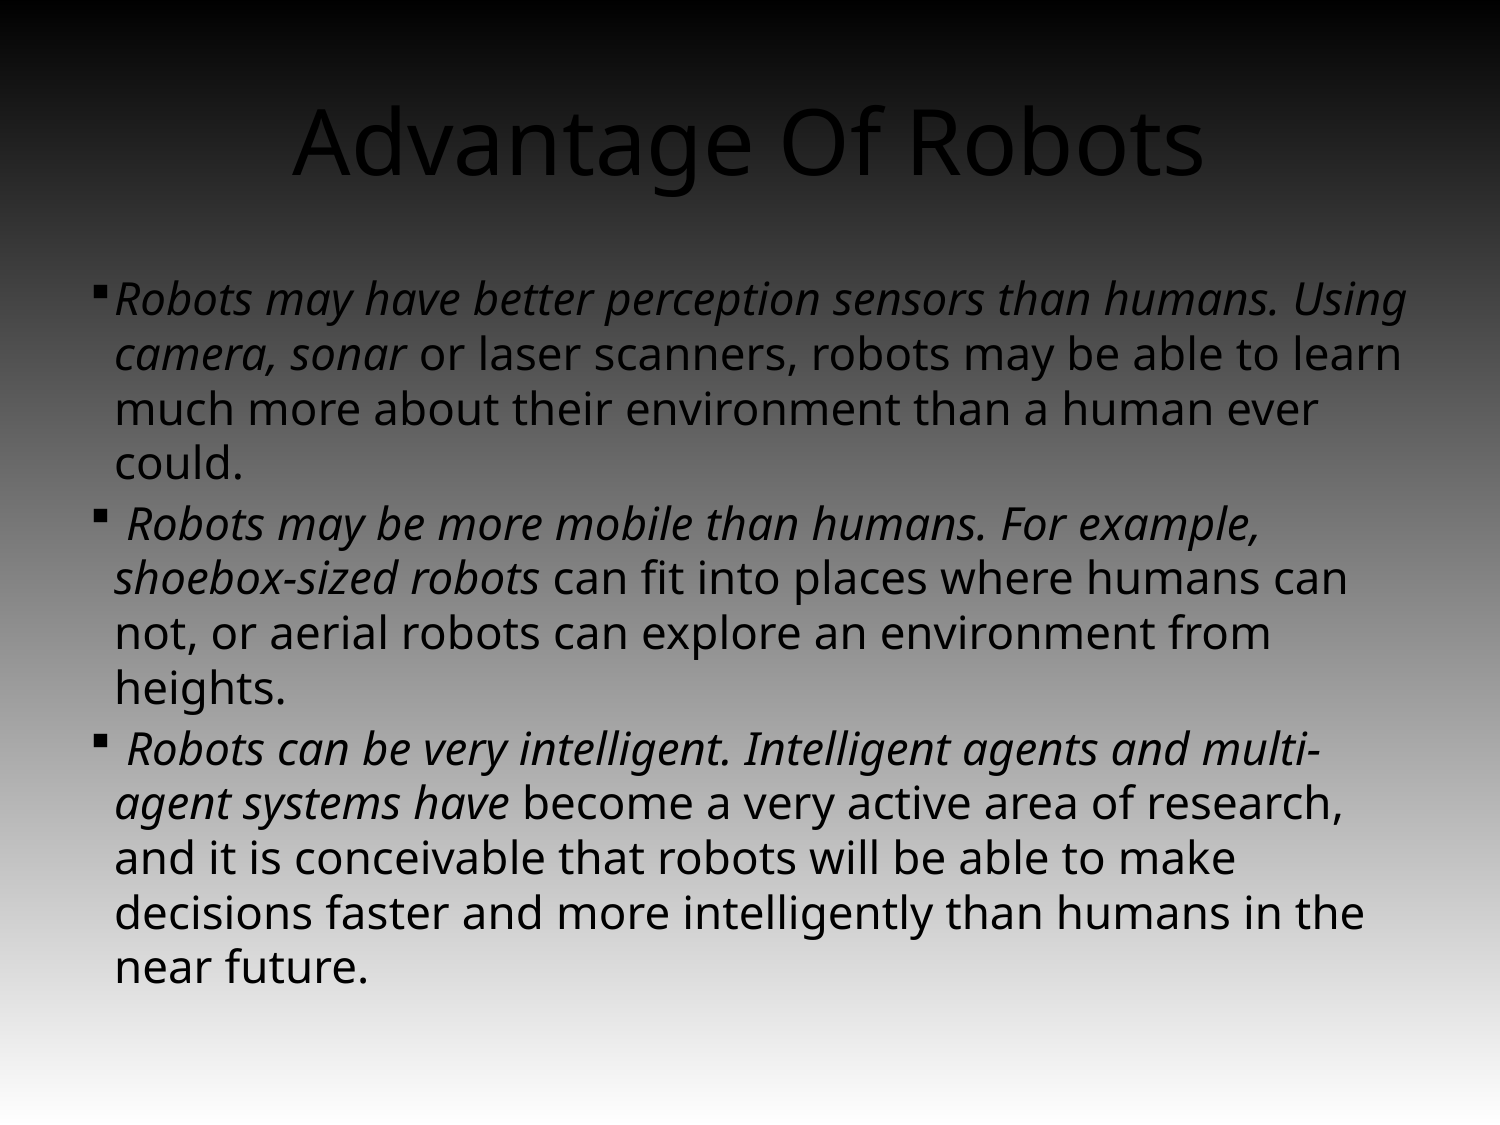

# Advantage Of Robots
Robots may have better perception sensors than humans. Using camera, sonar or laser scanners, robots may be able to learn much more about their environment than a human ever could.
 Robots may be more mobile than humans. For example, shoebox-sized robots can fit into places where humans can not, or aerial robots can explore an environment from heights.
 Robots can be very intelligent. Intelligent agents and multi-agent systems have become a very active area of research, and it is conceivable that robots will be able to make decisions faster and more intelligently than humans in the near future.